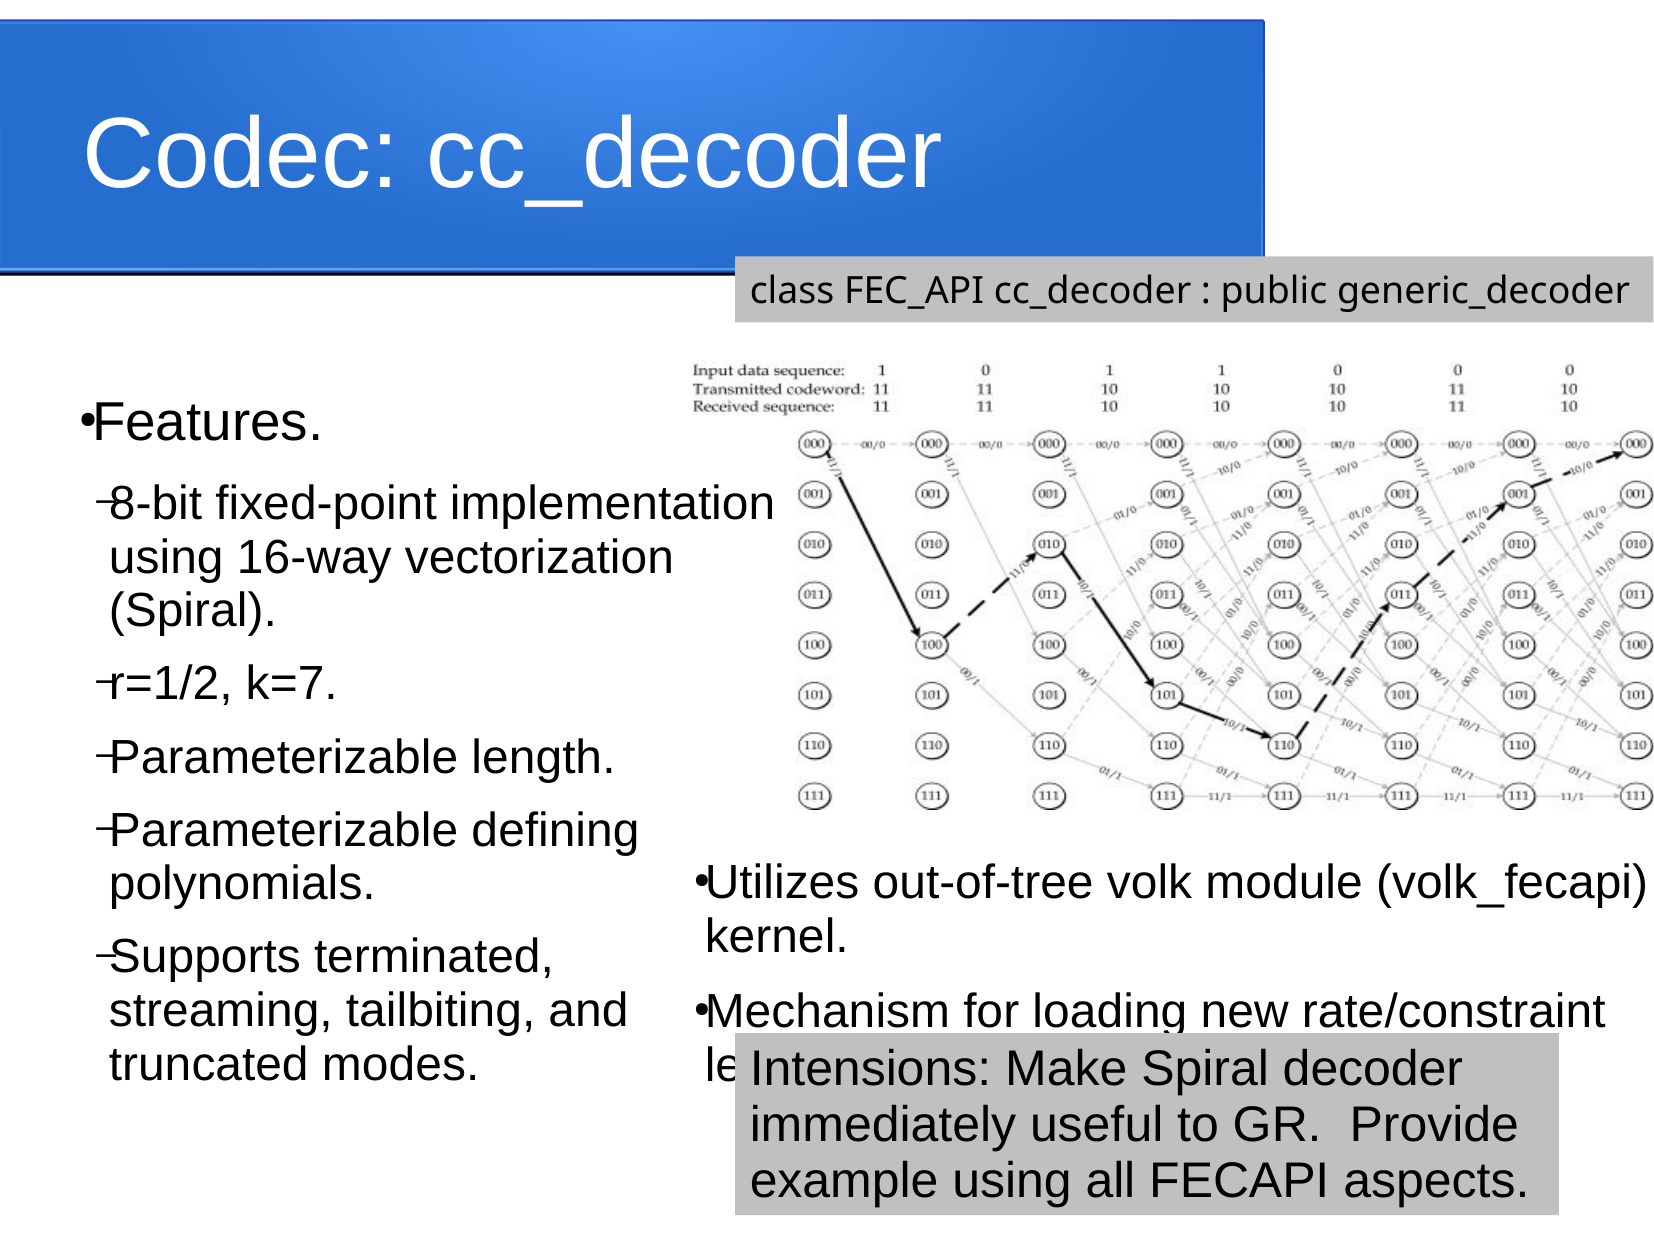

# Codec: cc_decoder
class FEC_API cc_decoder : public generic_decoder
Features.
8-bit fixed-point implementation using 16-way vectorization (Spiral).
r=1/2, k=7.
Parameterizable length.
Parameterizable defining polynomials.
Supports terminated, streaming, tailbiting, and truncated modes.
Utilizes out-of-tree volk module (volk_fecapi) kernel.
Mechanism for loading new rate/constraint length-specific kernels as added.
Intensions: Make Spiral decoder
immediately useful to GR. Provide
example using all FECAPI aspects.